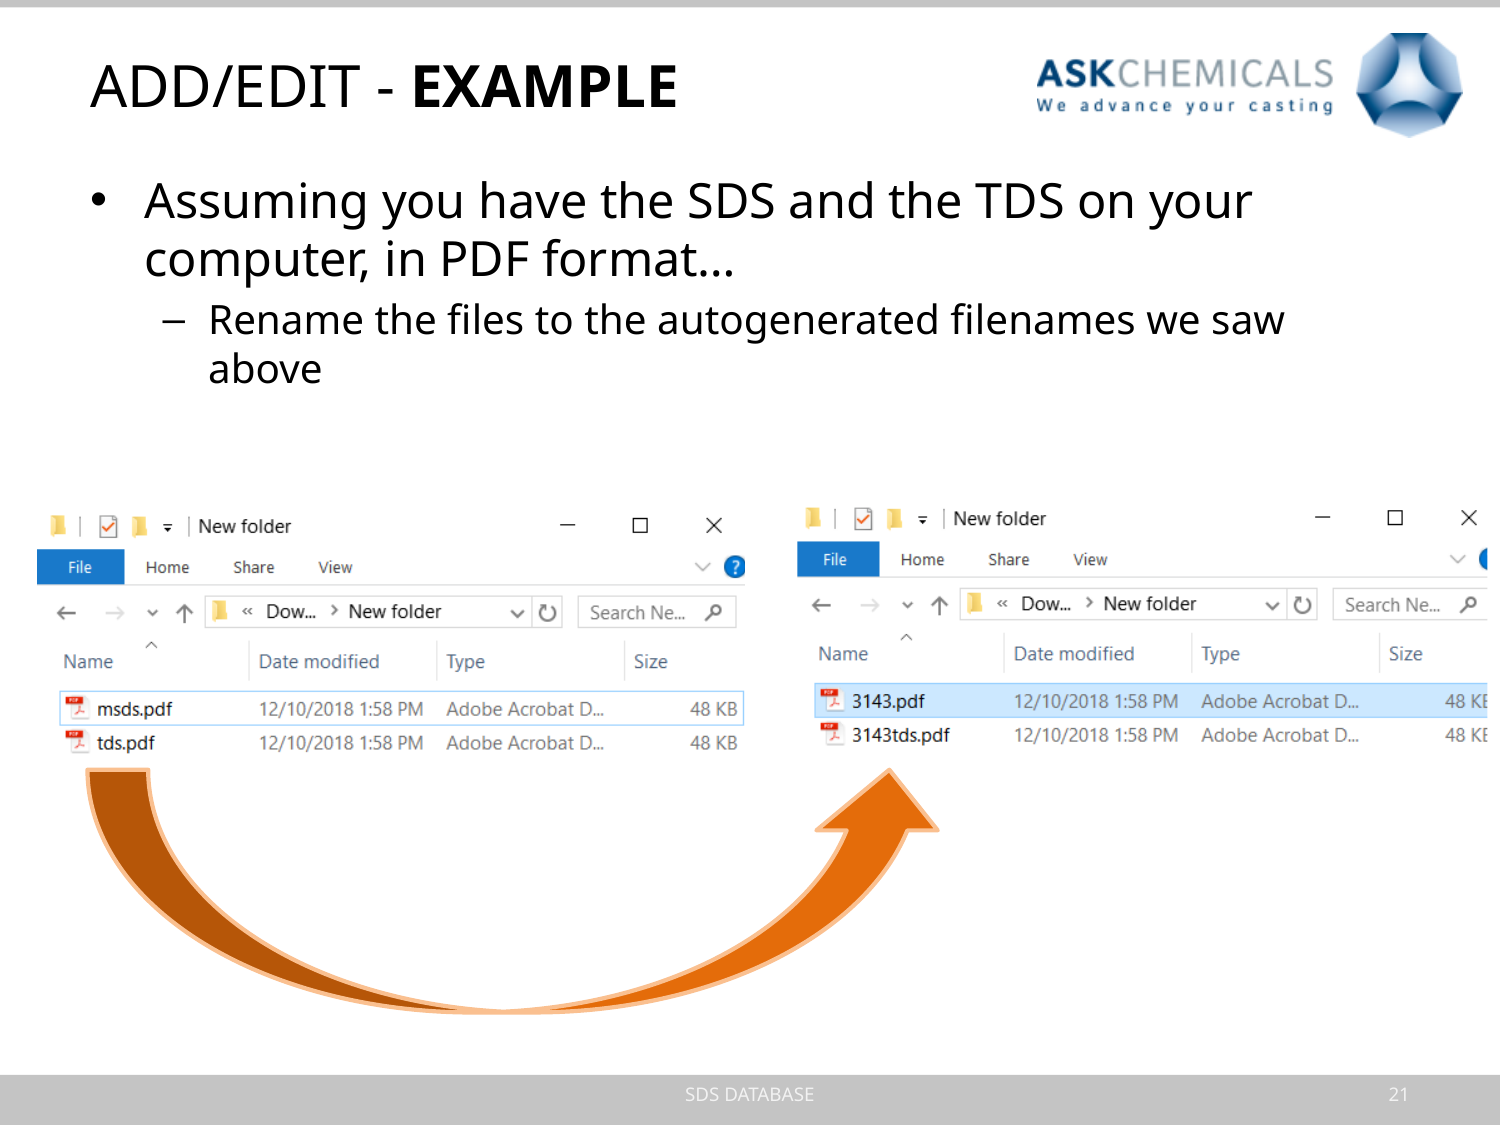

# add/edit - example
Assuming you have the SDS and the TDS on your computer, in PDF format…
Rename the files to the autogenerated filenames we saw above
sds database